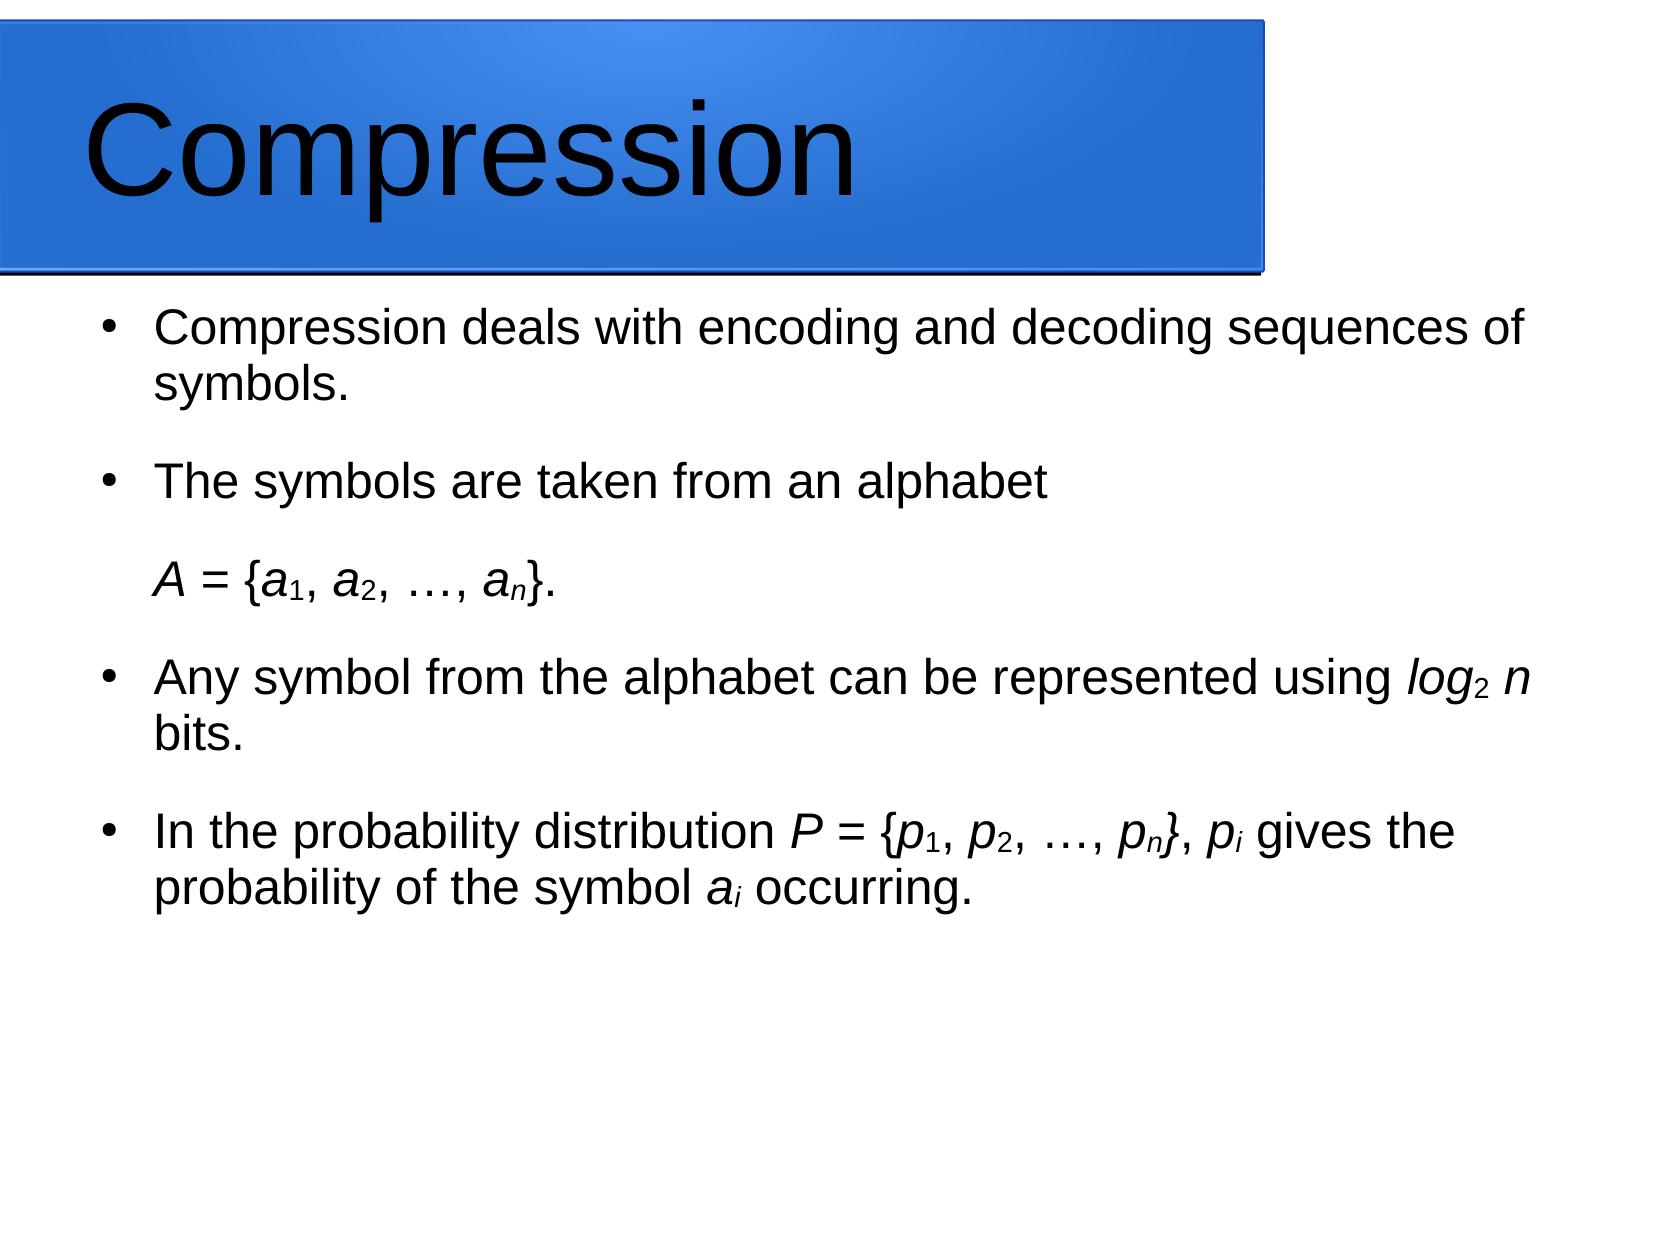

# Compression
Compression deals with encoding and decoding sequences of symbols.
The symbols are taken from an alphabet
A = {a1, a2, …, an}.
Any symbol from the alphabet can be represented using log2 n bits.
In the probability distribution P = {p1, p2, …, pn}, pi gives the probability of the symbol ai occurring.